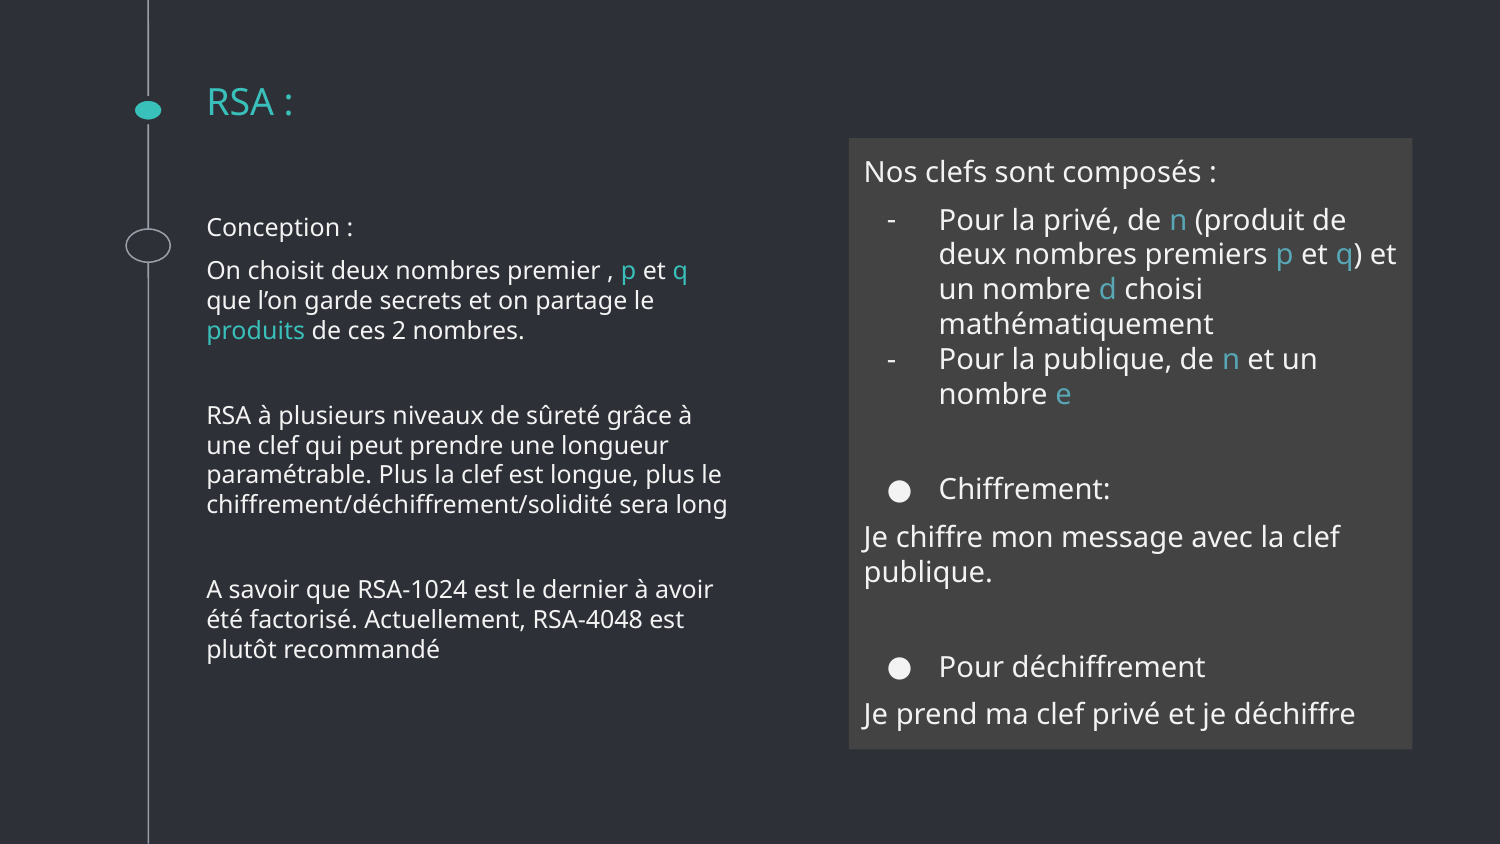

# RSA :
Nos clefs sont composés :
Pour la privé, de n (produit de deux nombres premiers p et q) et un nombre d choisi mathématiquement
Pour la publique, de n et un nombre e
Chiffrement:
Je chiffre mon message avec la clef publique.
Pour déchiffrement
Je prend ma clef privé et je déchiffre
Conception :
On choisit deux nombres premier , p et q que l’on garde secrets et on partage le produits de ces 2 nombres.
RSA à plusieurs niveaux de sûreté grâce à une clef qui peut prendre une longueur paramétrable. Plus la clef est longue, plus le chiffrement/déchiffrement/solidité sera long
A savoir que RSA-1024 est le dernier à avoir été factorisé. Actuellement, RSA-4048 est plutôt recommandé